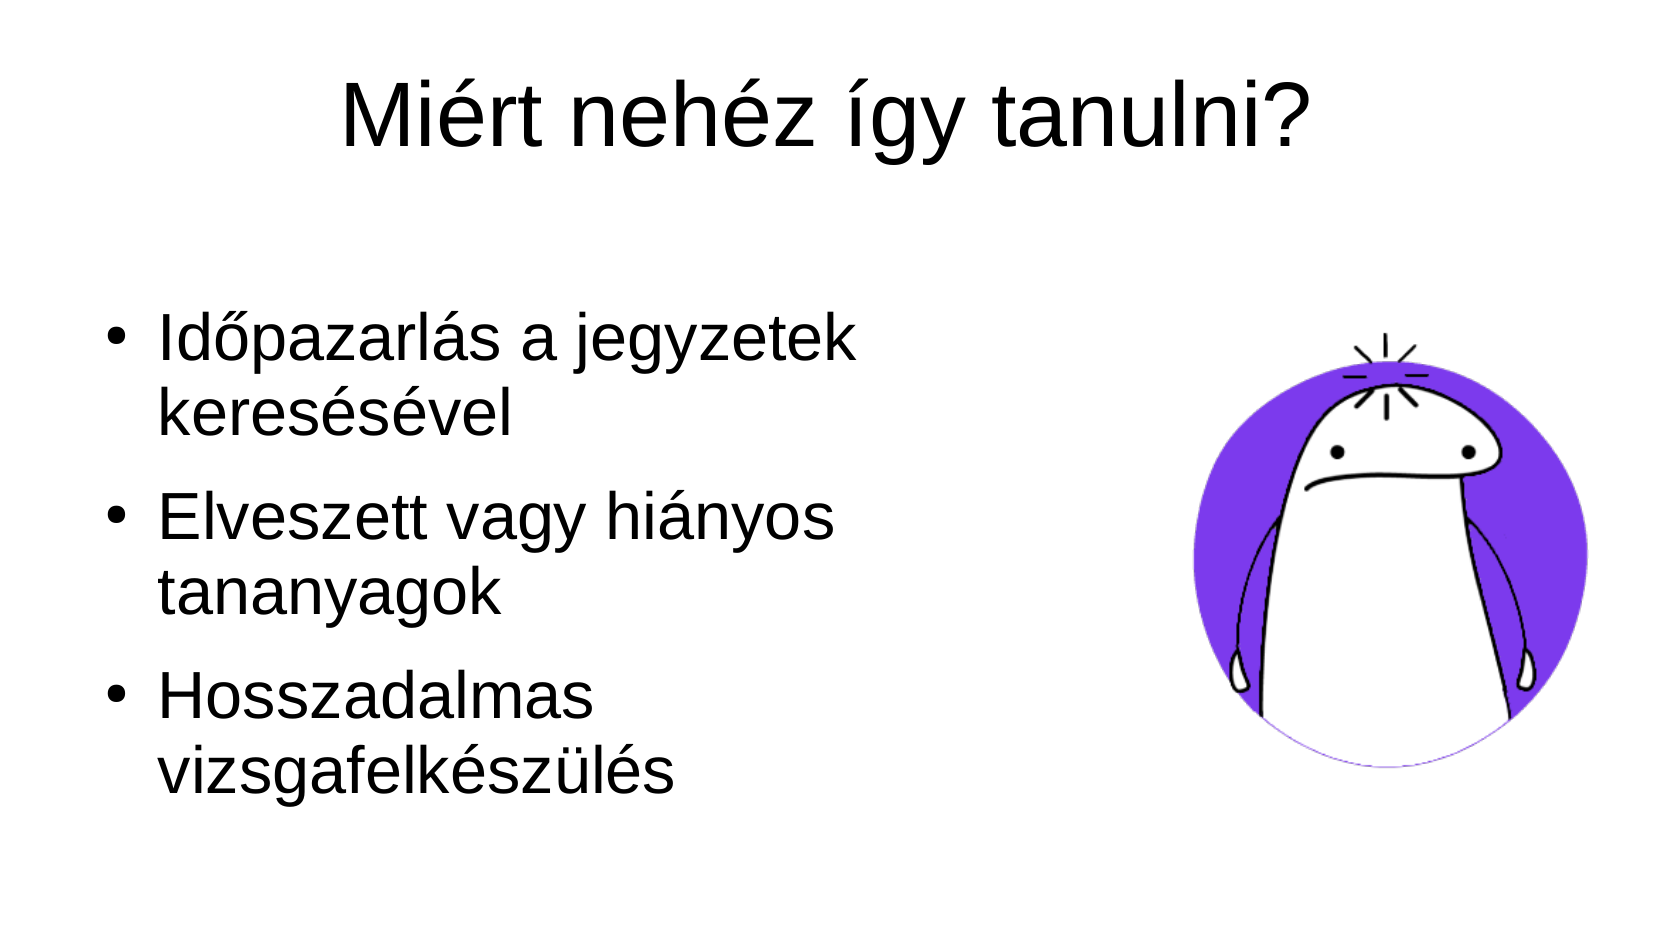

# Miért nehéz így tanulni?
Időpazarlás a jegyzetek keresésével
Elveszett vagy hiányos tananyagok
Hosszadalmas vizsgafelkészülés